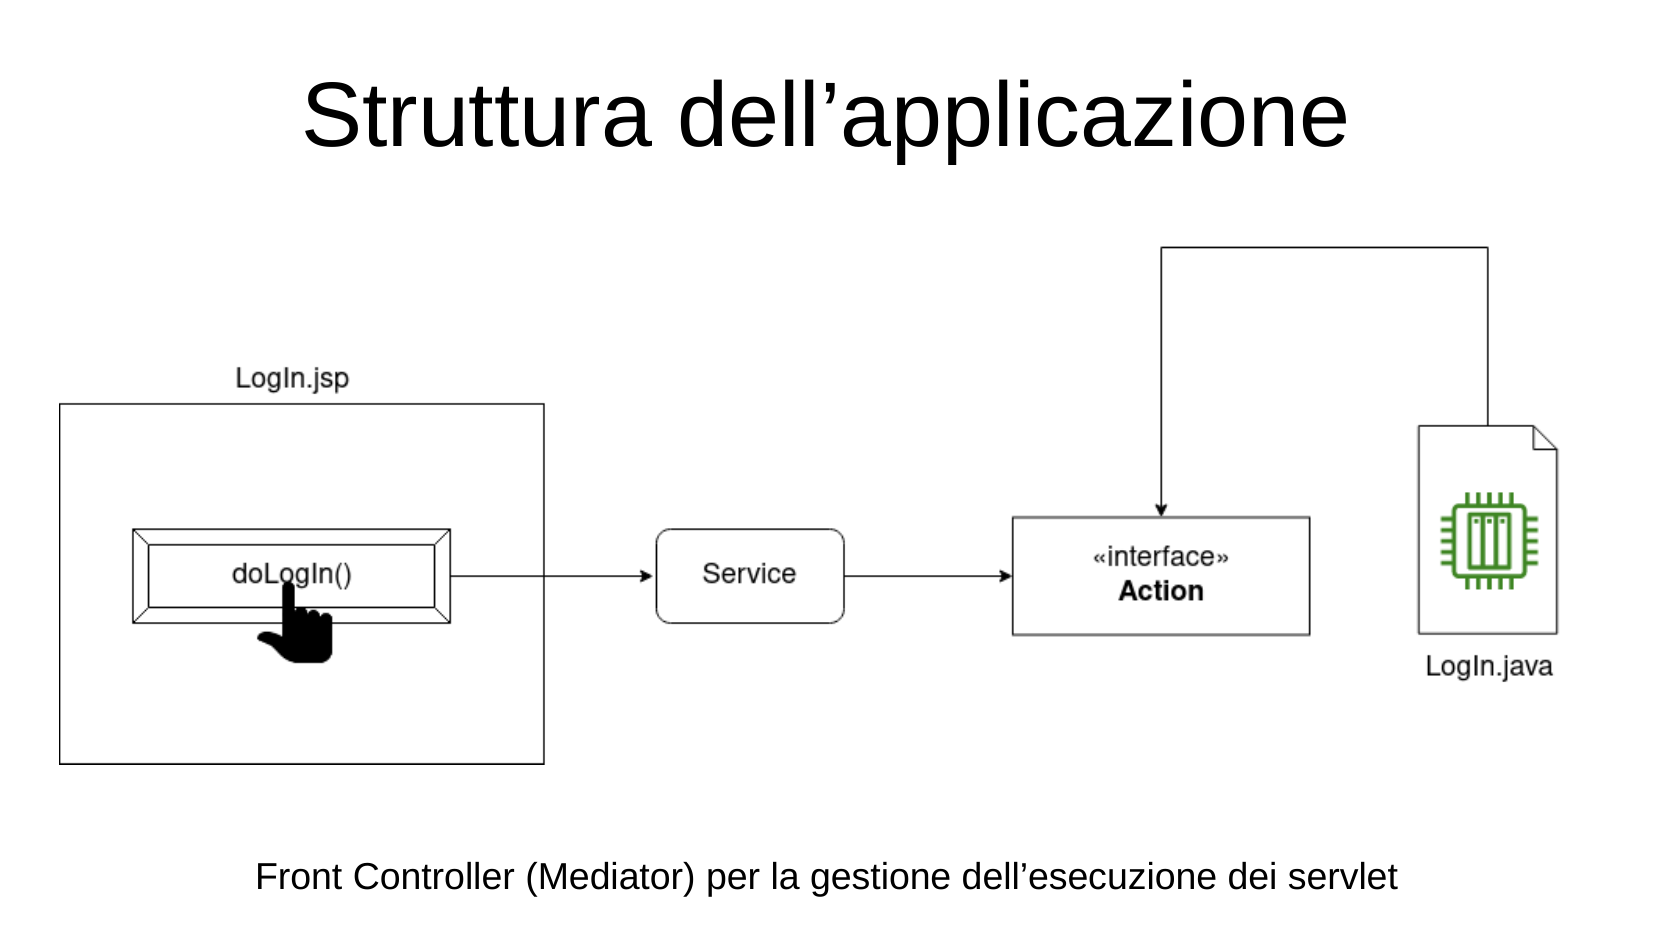

# Struttura dell’applicazione
Front Controller (Mediator) per la gestione dell’esecuzione dei servlet